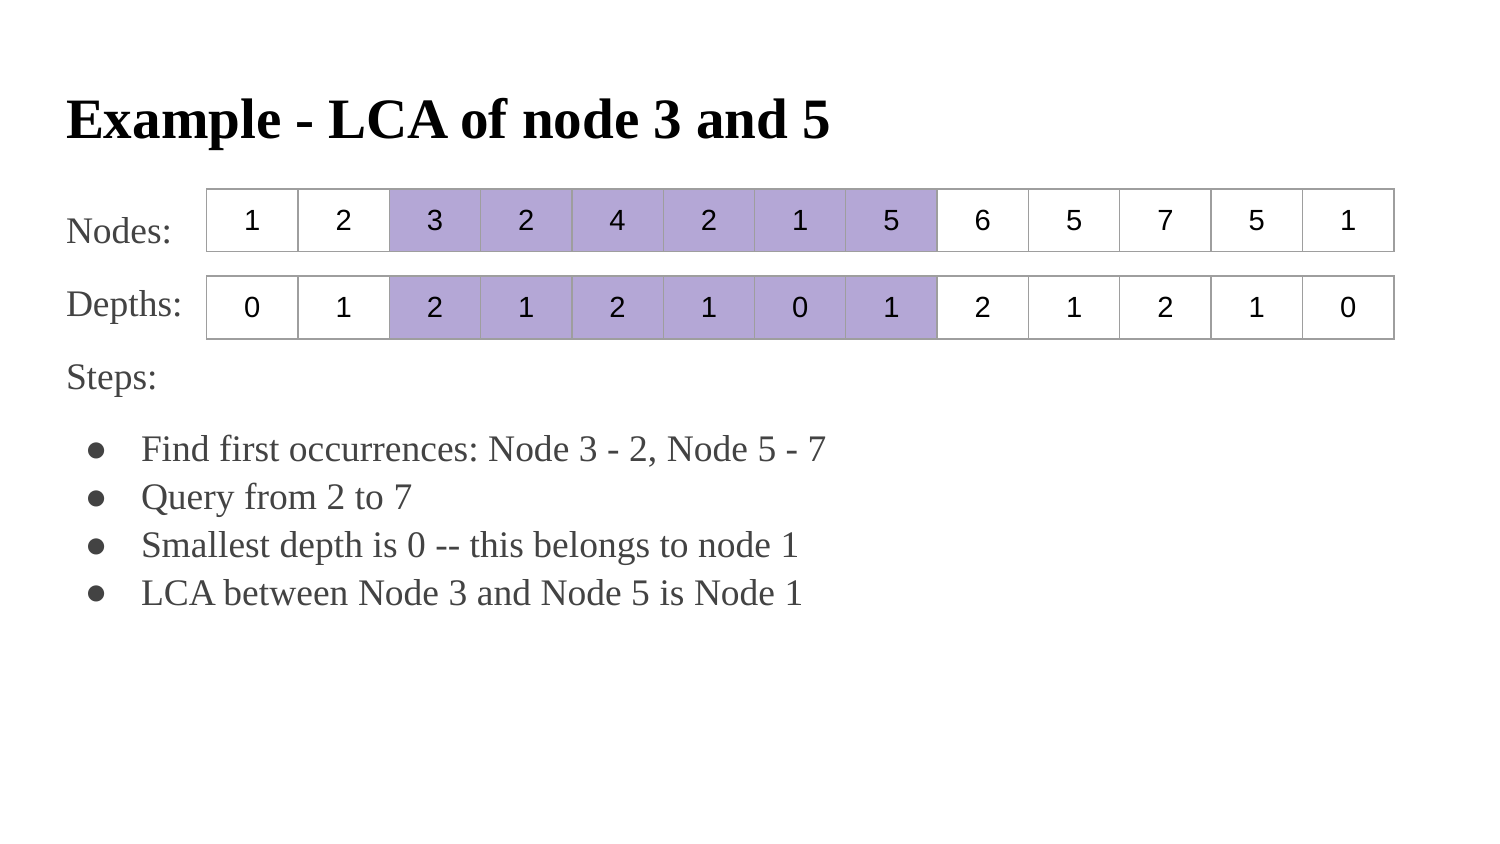

# Example - LCA of node 3 and 5
Nodes:
Depths:
Steps:
Find first occurrences: Node 3 - 2, Node 5 - 7
Query from 2 to 7
Smallest depth is 0 -- this belongs to node 1
LCA between Node 3 and Node 5 is Node 1
| 1 | 2 | 3 | 2 | 4 | 2 | 1 | 5 | 6 | 5 | 7 | 5 | 1 |
| --- | --- | --- | --- | --- | --- | --- | --- | --- | --- | --- | --- | --- |
| 0 | 1 | 2 | 1 | 2 | 1 | 0 | 1 | 2 | 1 | 2 | 1 | 0 |
| --- | --- | --- | --- | --- | --- | --- | --- | --- | --- | --- | --- | --- |